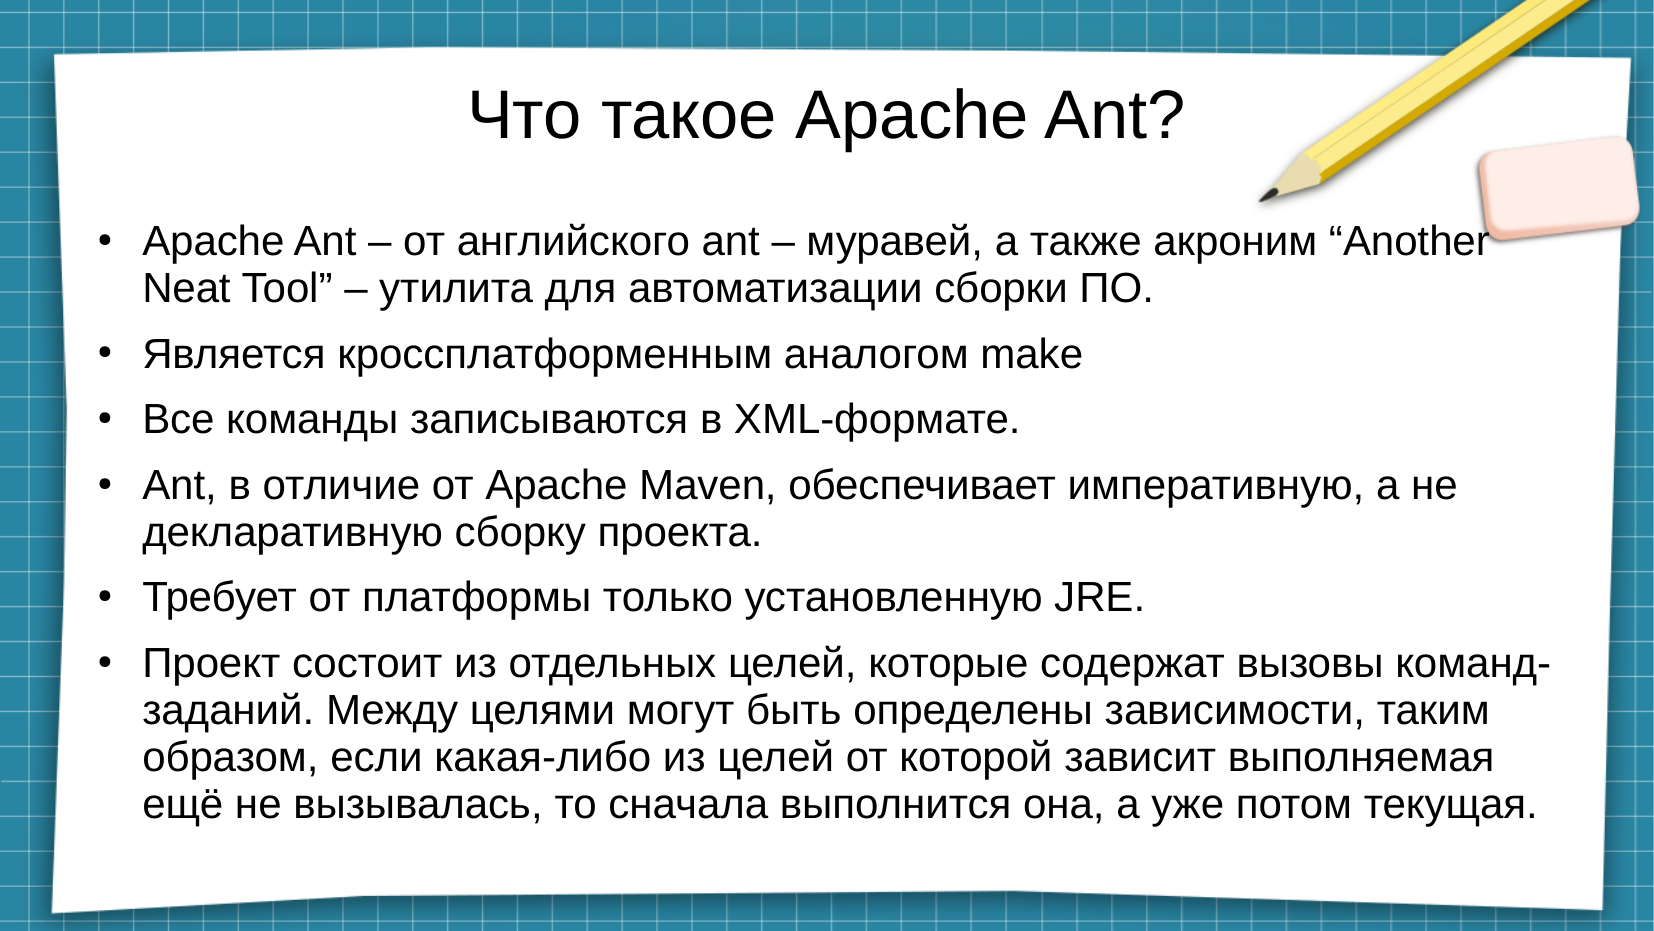

# Что такое Apache Ant?
Apache Ant – от английского ant – муравей, а также акроним “Another Neat Tool” – утилита для автоматизации сборки ПО.
Является кроссплатформенным аналогом make
Все команды записываются в XML-формате.
Ant, в отличие от Apache Maven, обеспечивает императивную, а не декларативную сборку проекта.
Требует от платформы только установленную JRE.
Проект состоит из отдельных целей, которые содержат вызовы команд-заданий. Между целями могут быть определены зависимости, таким образом, если какая-либо из целей от которой зависит выполняемая ещё не вызывалась, то сначала выполнится она, а уже потом текущая.